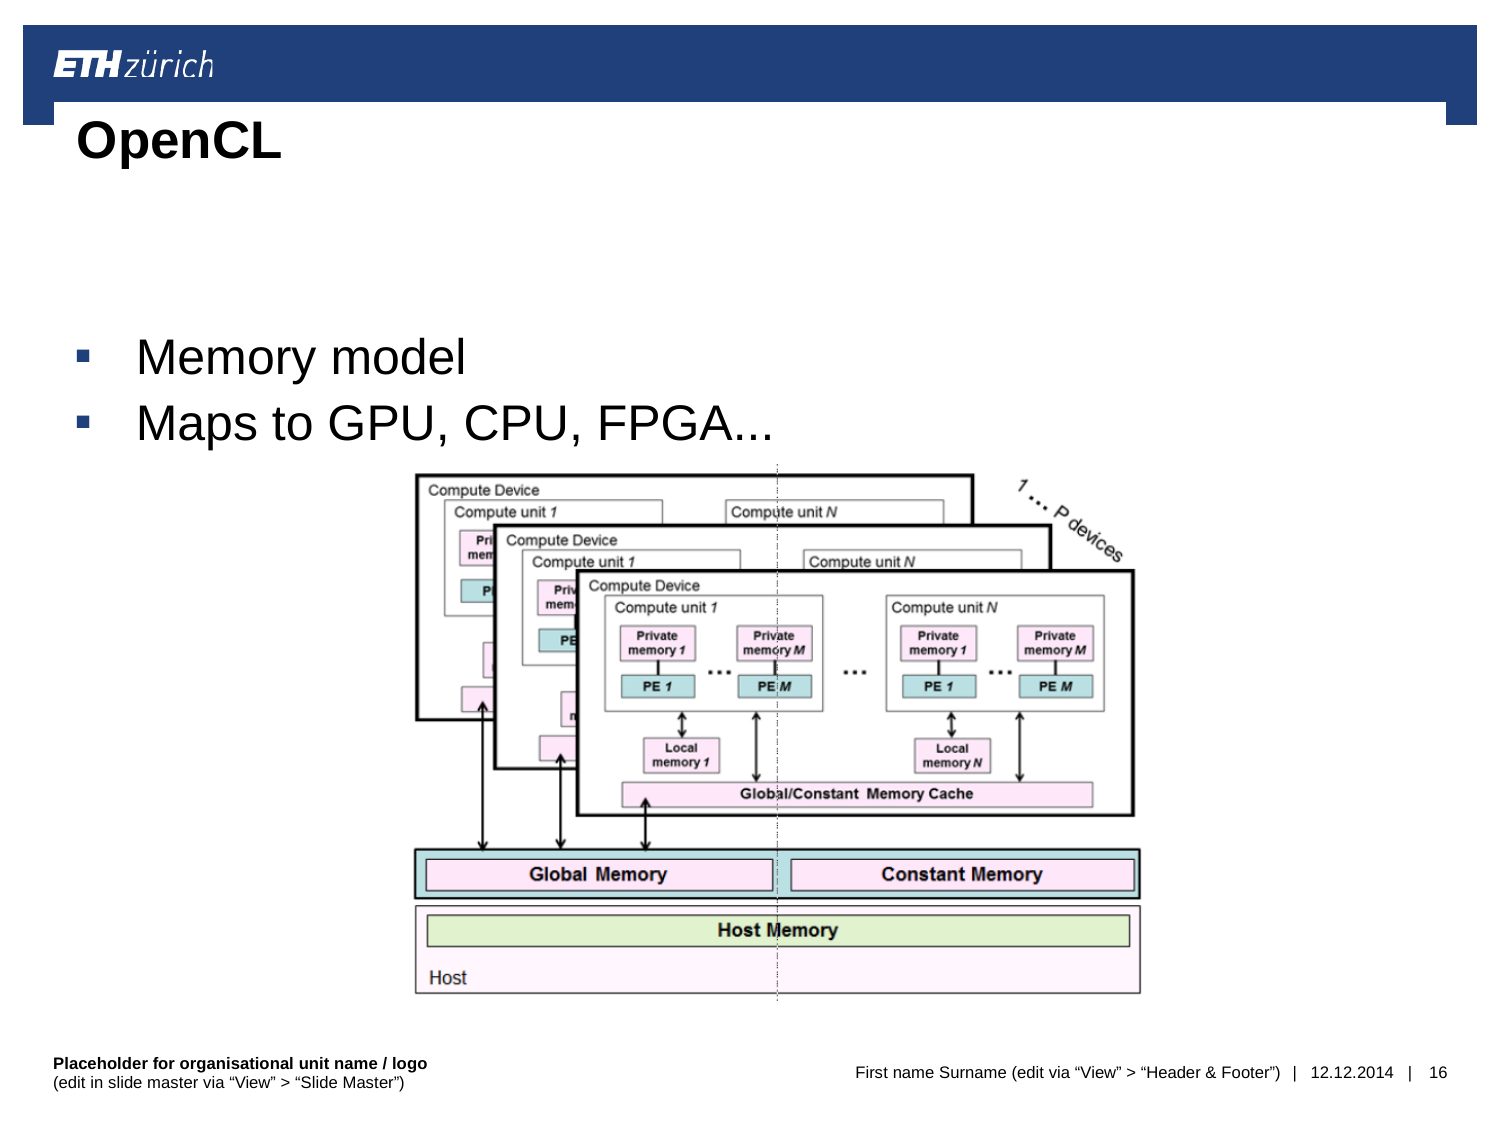

# OpenCL
Memory model
Maps to GPU, CPU, FPGA...
First name Surname (edit via “View” > “Header & Footer”)
12.12.2014
16